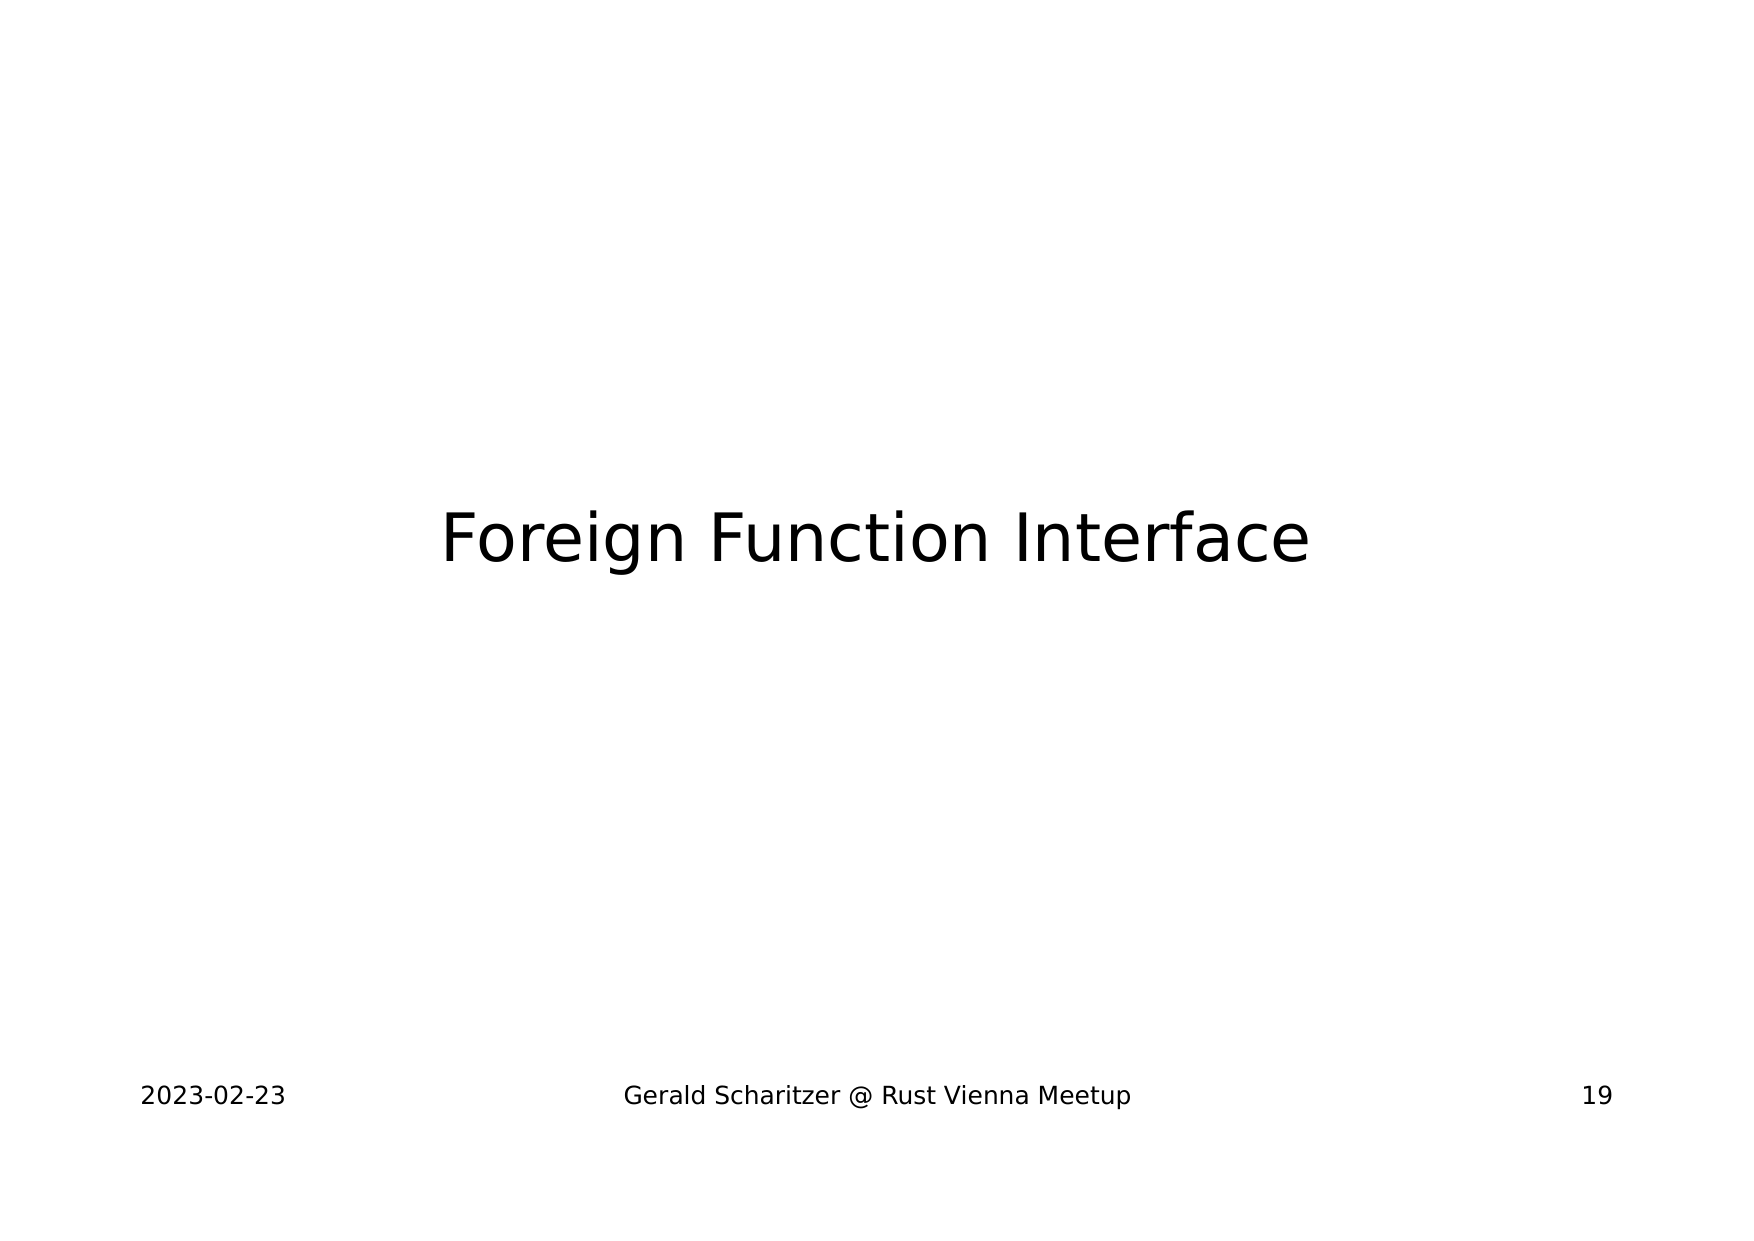

# Foreign Function Interface
2023-02-23
Gerald Scharitzer @ Rust Vienna Meetup
19